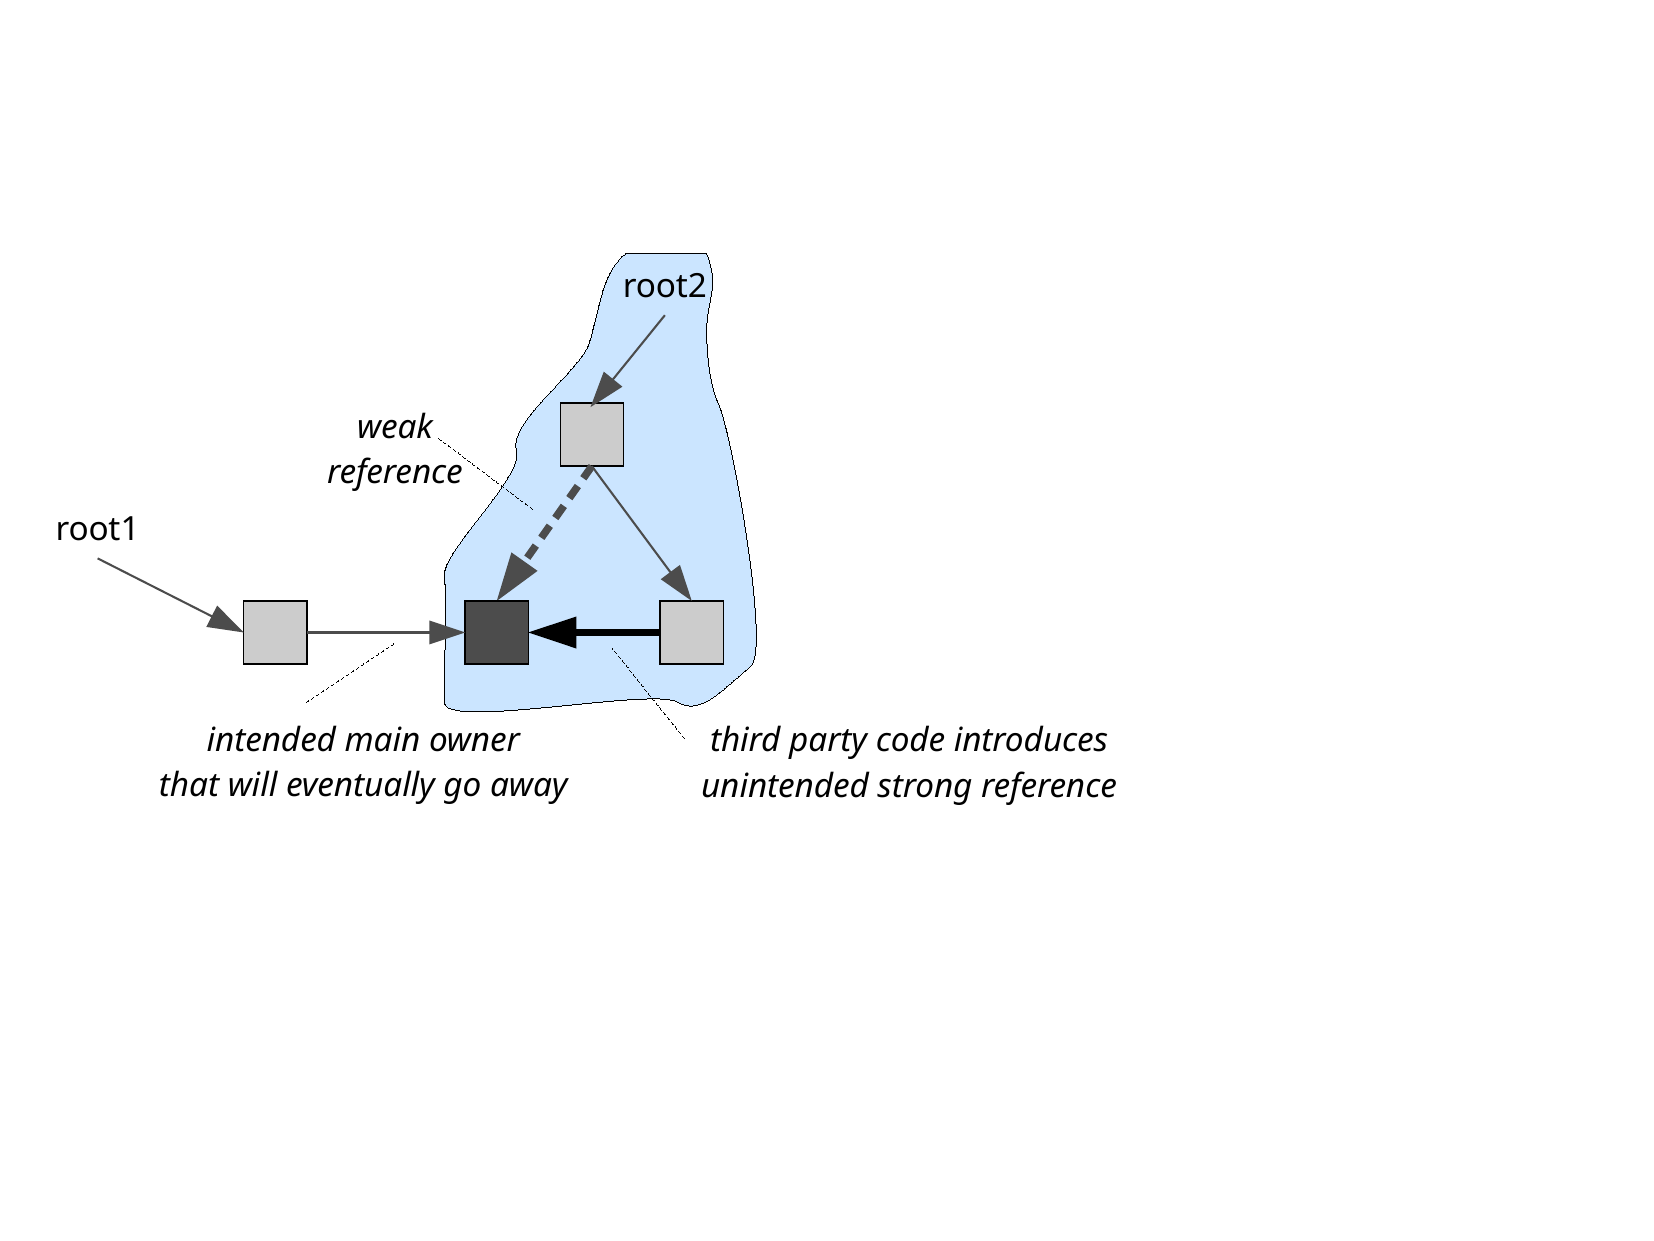

root2
weak
reference
root1
intended main owner
that will eventually go away
third party code introduces
unintended strong reference